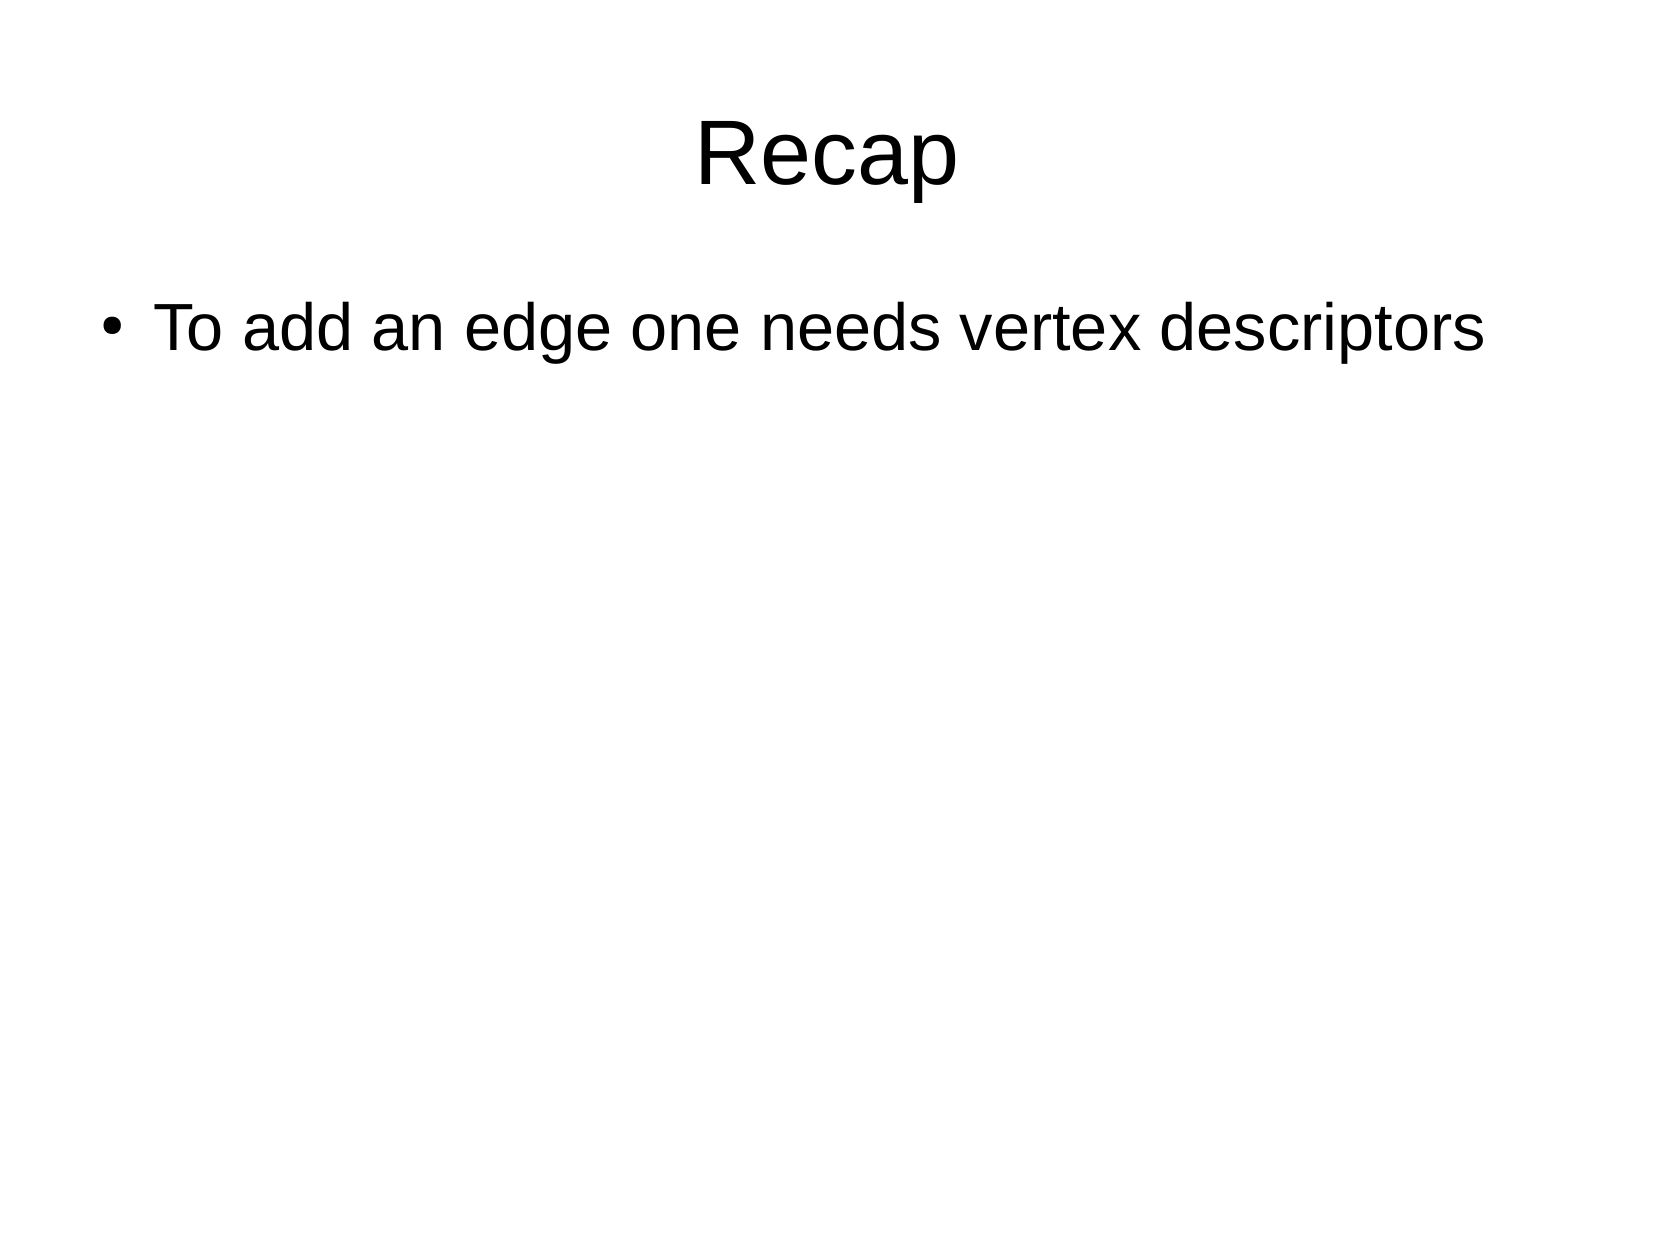

# Recap
To add an edge one needs vertex descriptors